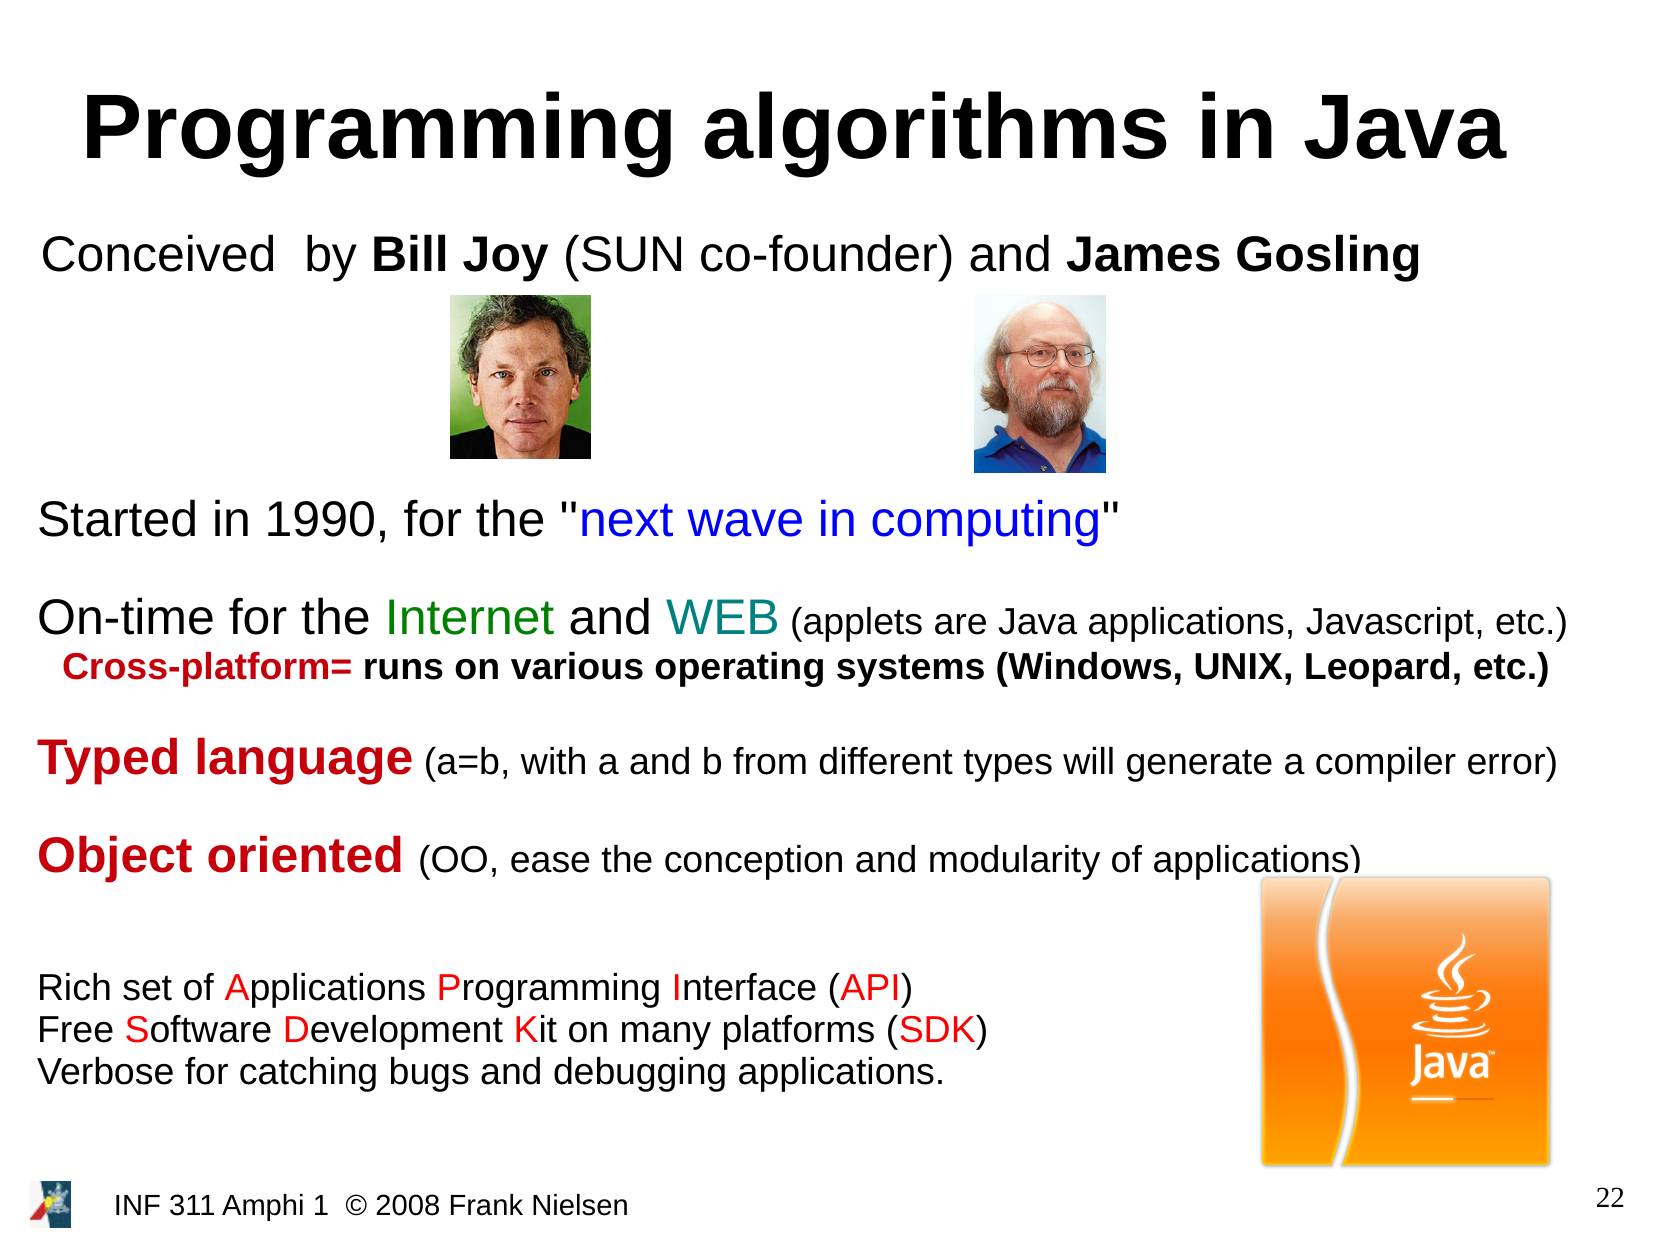

Programming algorithms in Java
 Conceived by Bill Joy (SUN co-founder) and James Gosling
 Started in 1990, for the ''next wave in computing''
 On-time for the Internet and WEB (applets are Java applications, Javascript, etc.)
Cross-platform= runs on various operating systems (Windows, UNIX, Leopard, etc.)
 Typed language (a=b, with a and b from different types will generate a compiler error)
 Object oriented (OO, ease the conception and modularity of applications)
 Rich set of Applications Programming Interface (API)
 Free Software Development Kit on many platforms (SDK)
 Verbose for catching bugs and debugging applications.
22